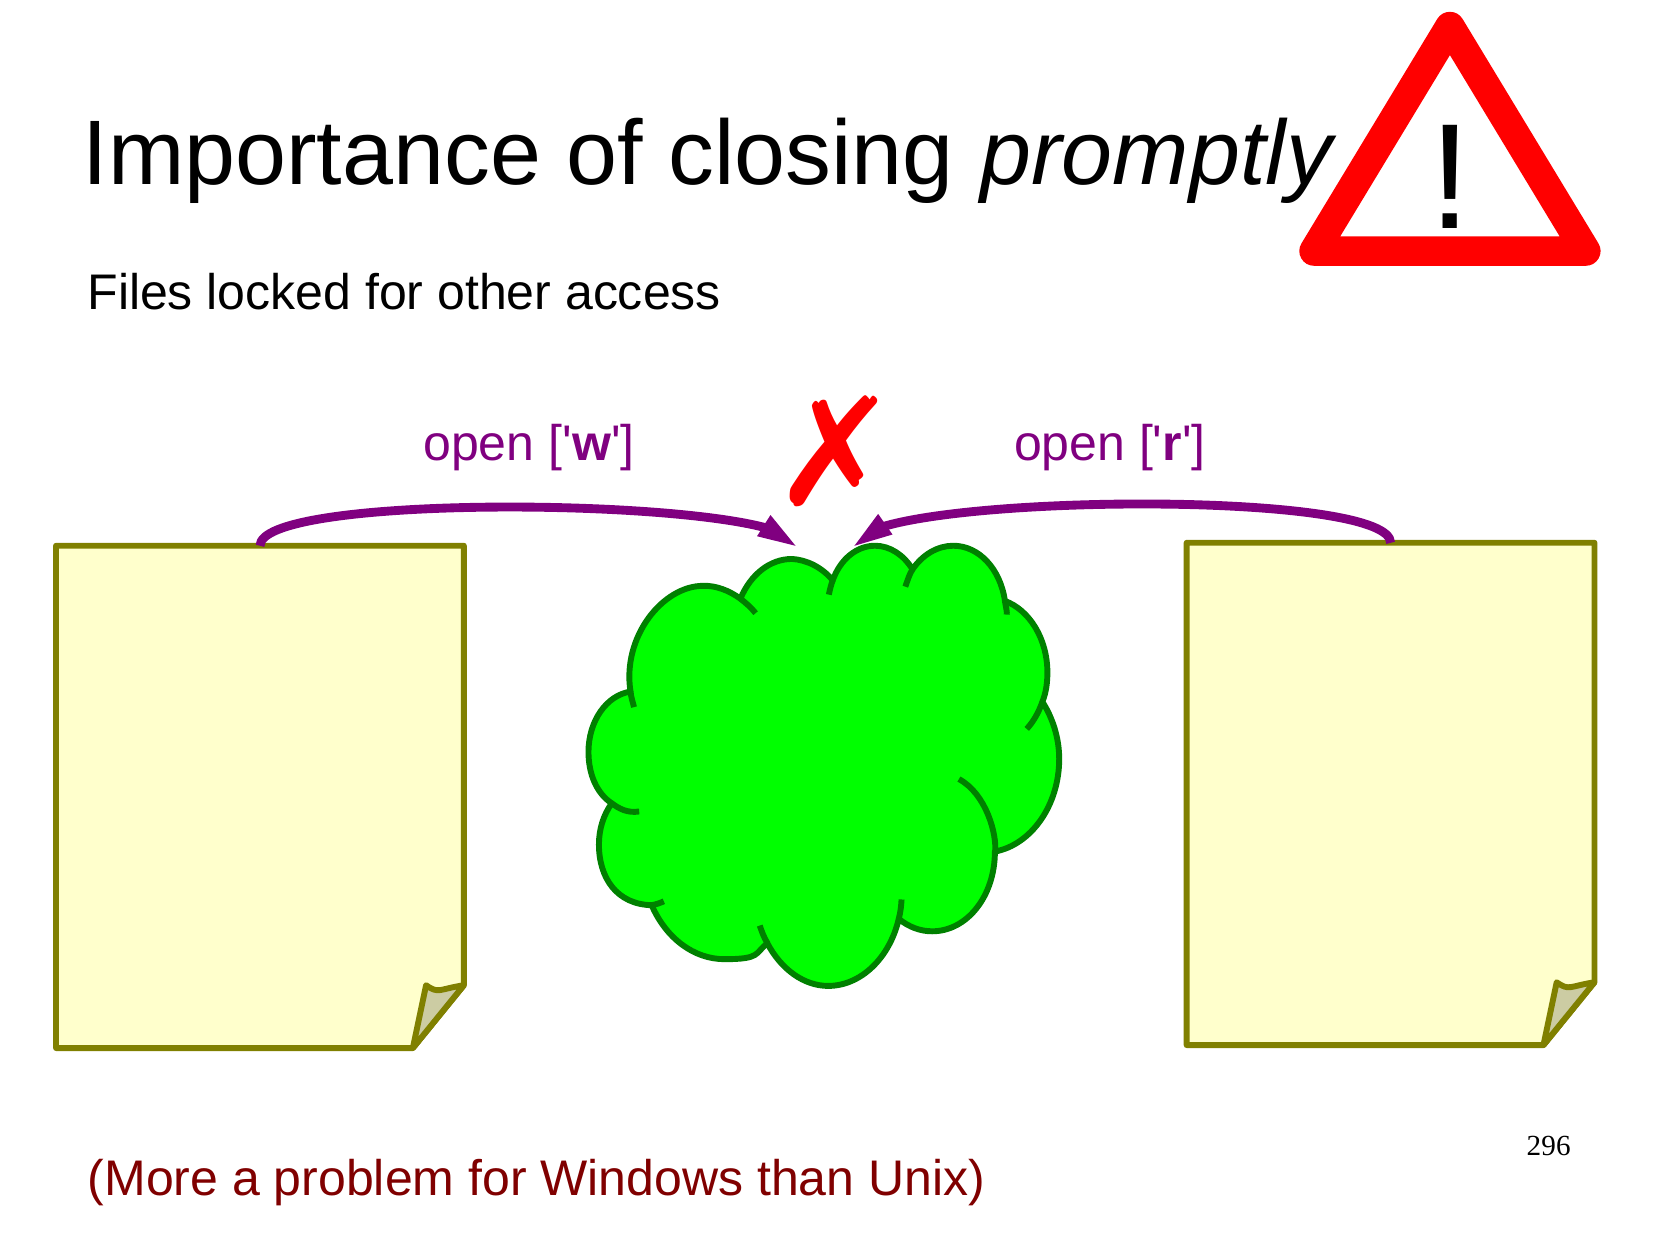

!
# Importance of closing promptly
Files locked for other access
✗
open ['w']
open ['r']
296
(More a problem for Windows than Unix)